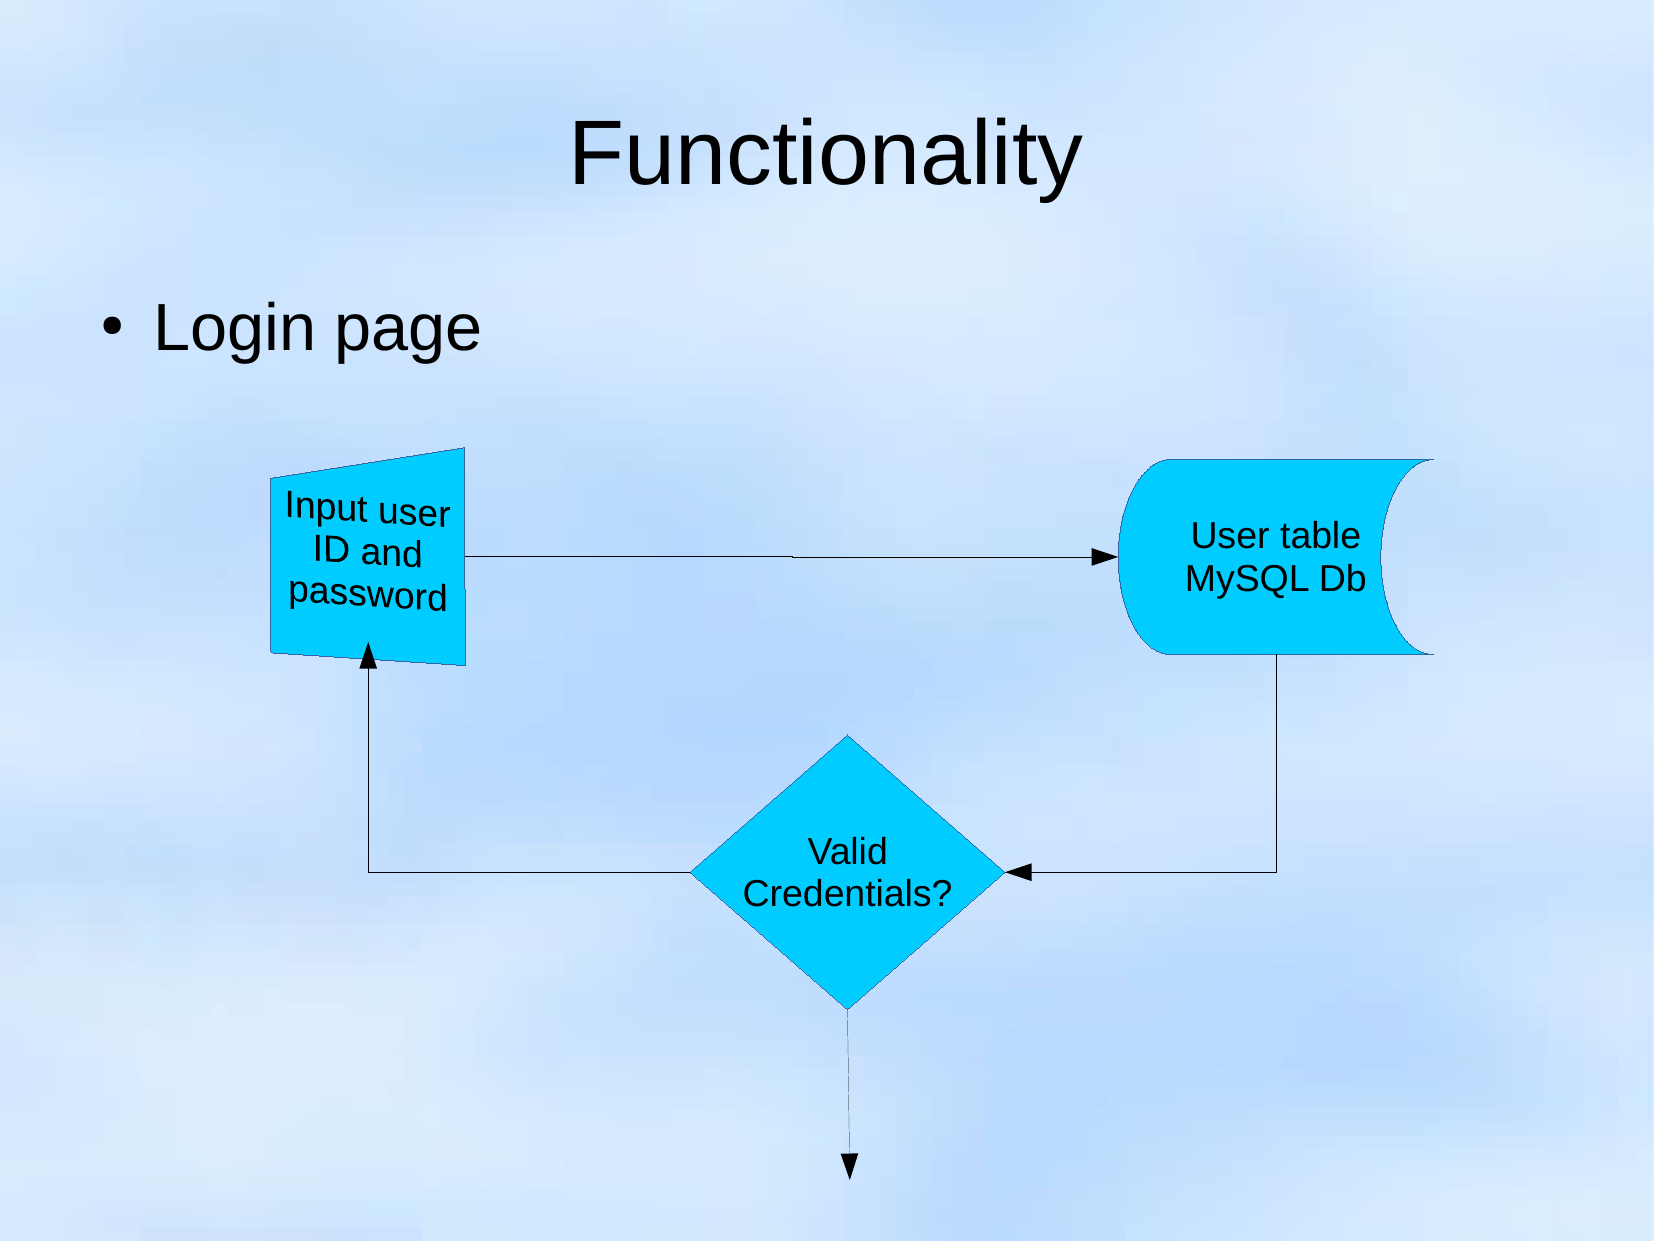

# Functionality
Login page
Input user
ID and
password
User table
MySQL Db
Valid
Credentials?